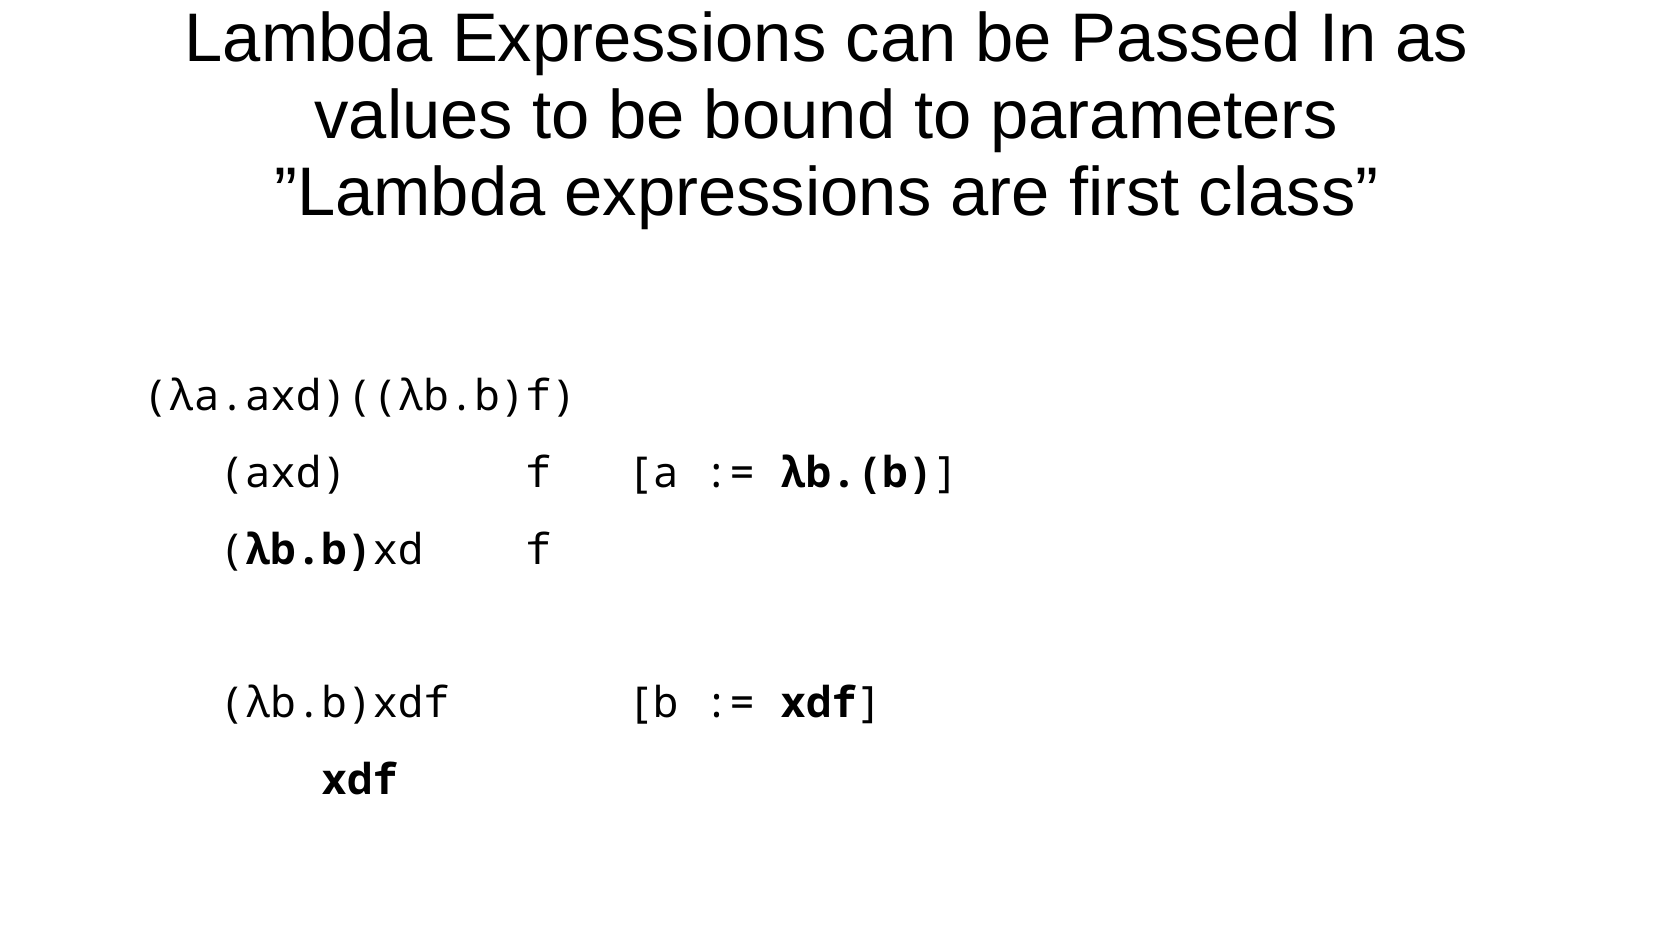

# Lambda Expressions can be Passed In as values to be bound to parameters ”Lambda expressions are first class”
(λa.axd)((λb.b)f)
 (axd) f [a := λb.(b)]
 (λb.b)xd f
 (λb.b)xdf [b := xdf]
 xdf